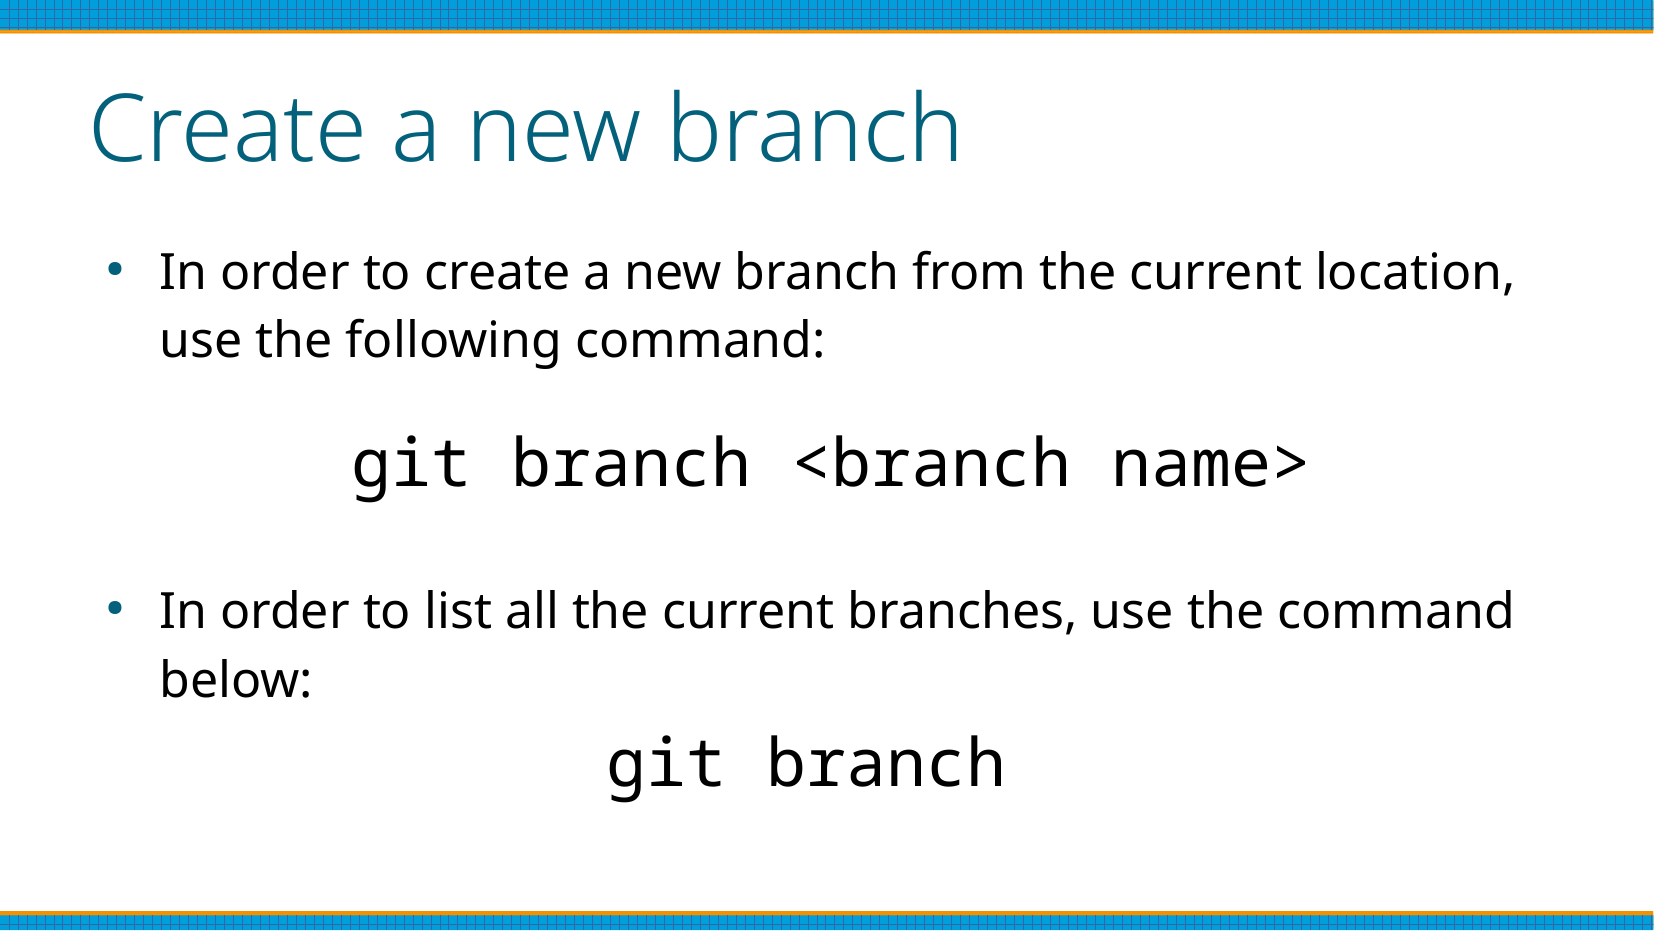

# Create a new branch
In order to create a new branch from the current location, use the following command:
In order to list all the current branches, use the command below:
git branch <branch name>
git branch